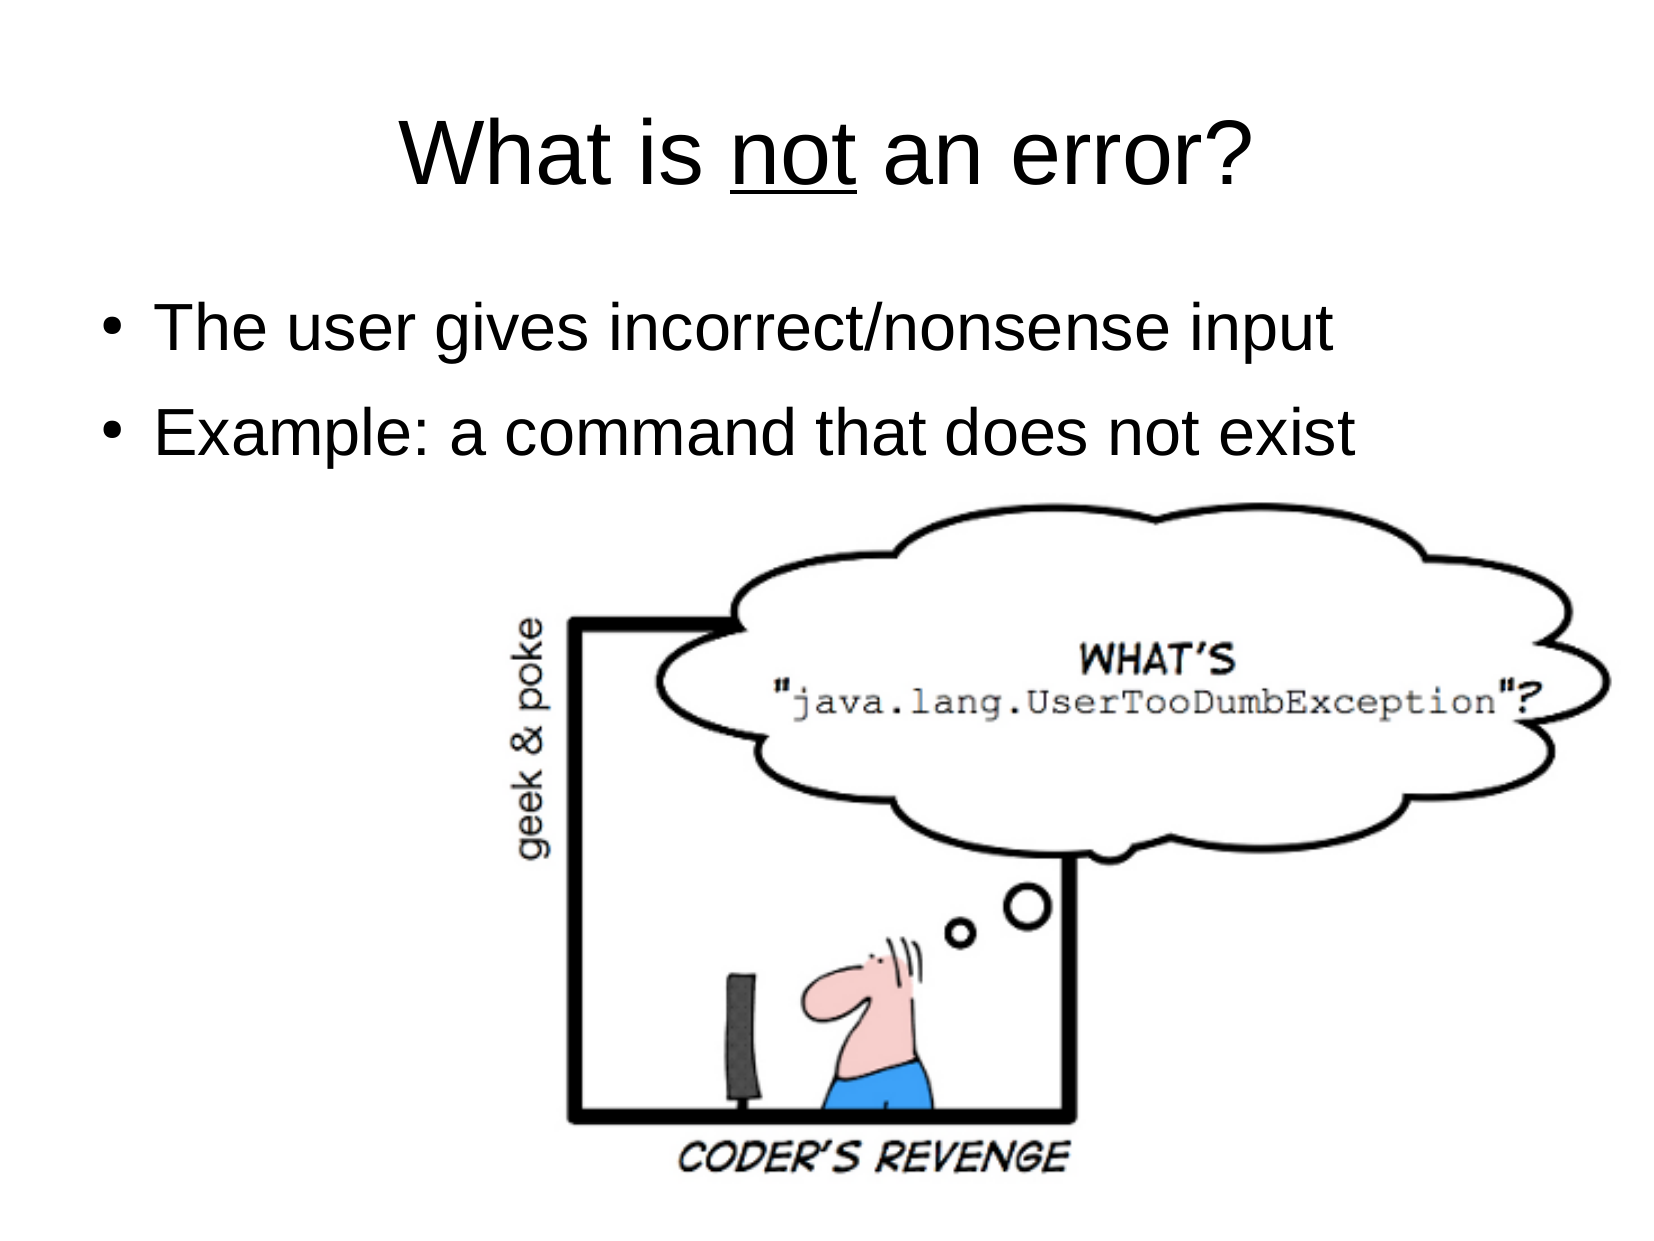

# What is not an error?
The user gives incorrect/nonsense input
Example: a command that does not exist